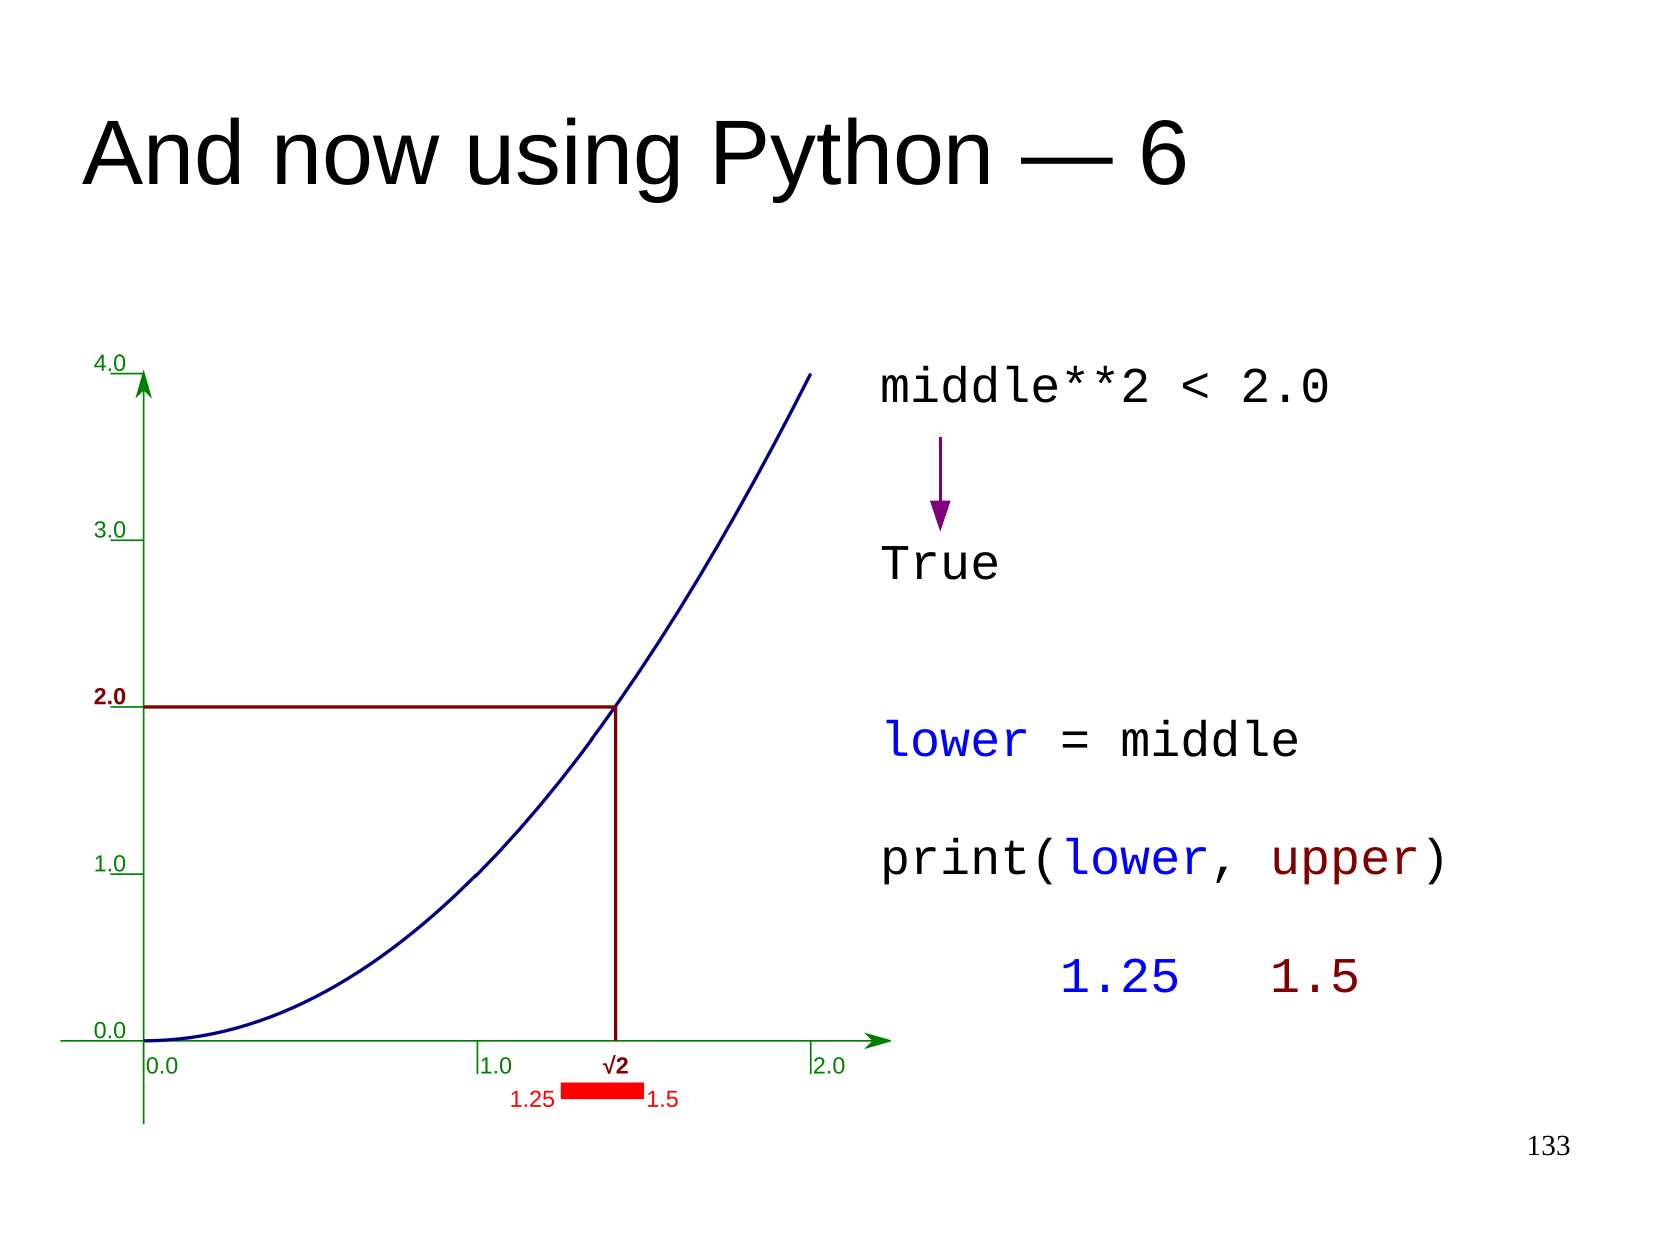

# And now using Python — 6
middle**2 < 2.0
True
lower = middle
print(lower, upper)
1.25
1.5
133